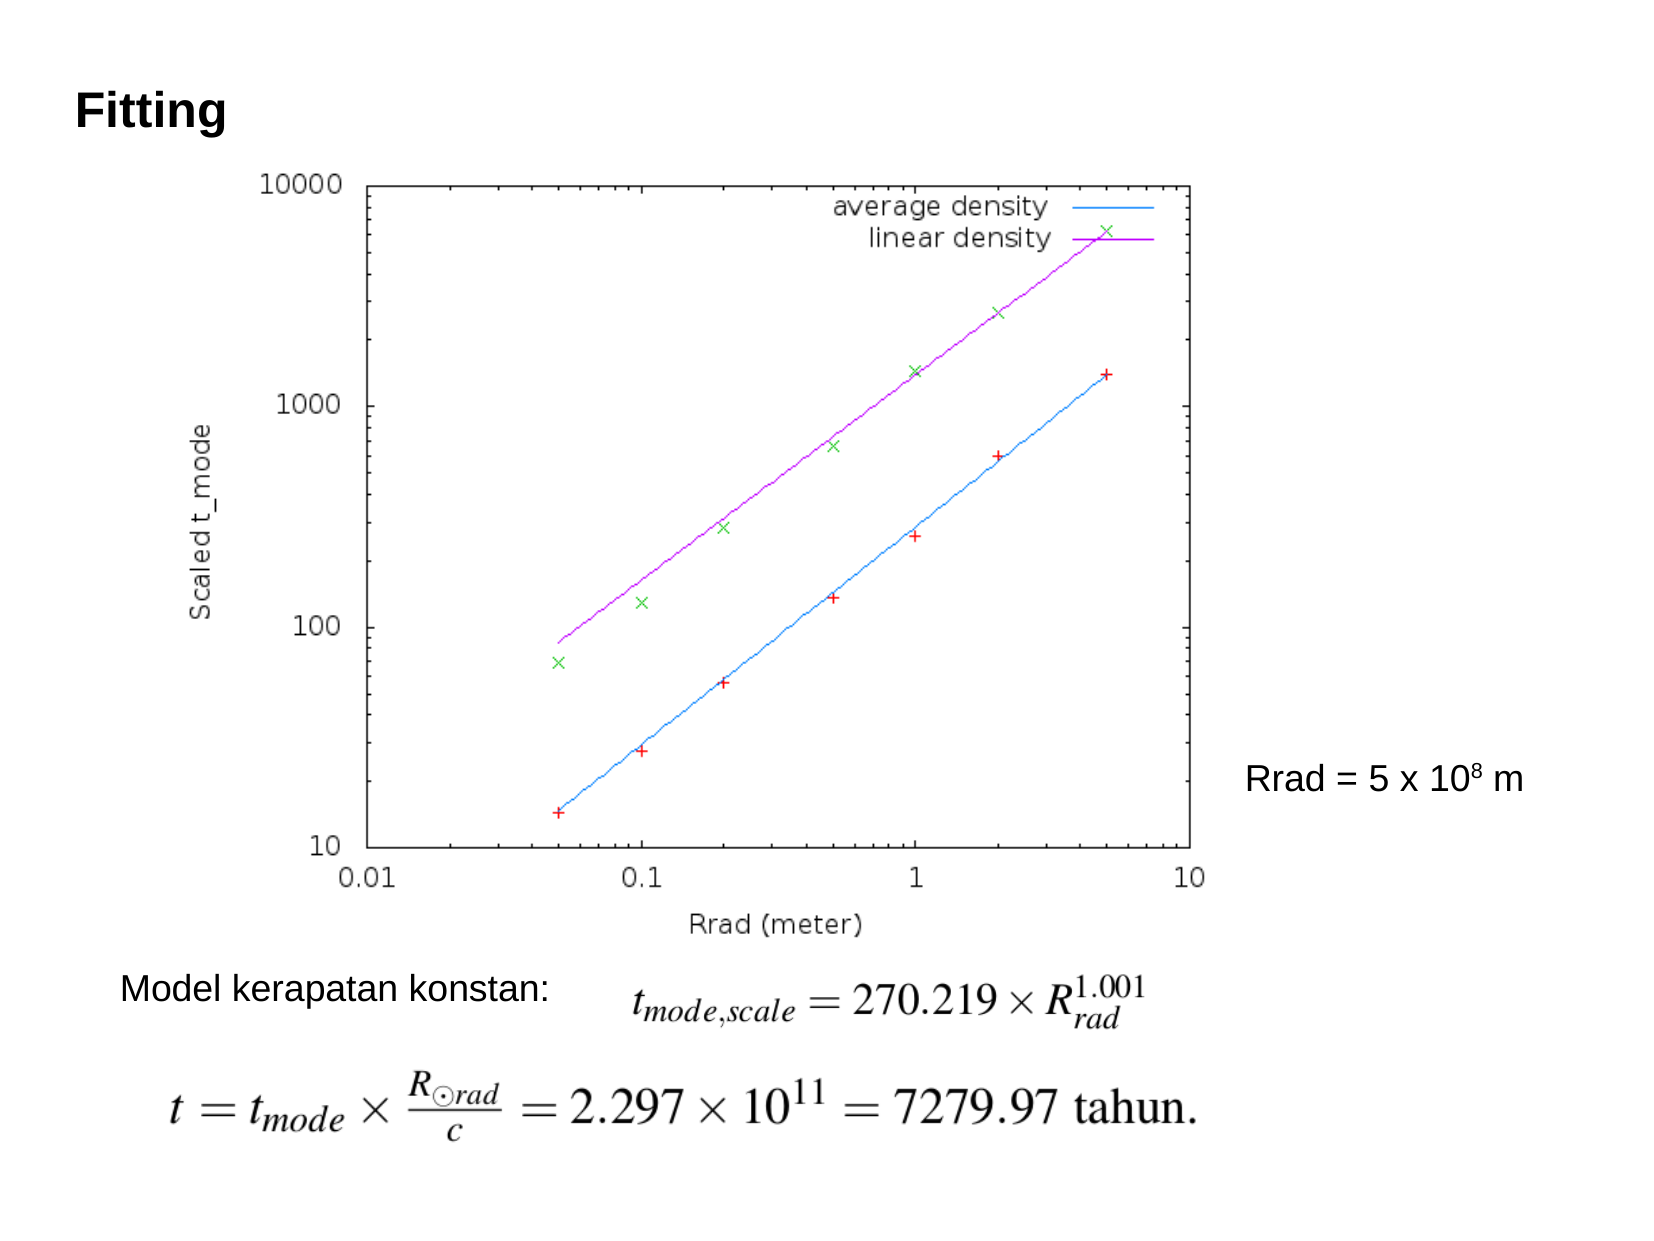

Fitting
Rrad = 5 x 108 m
Model kerapatan konstan: